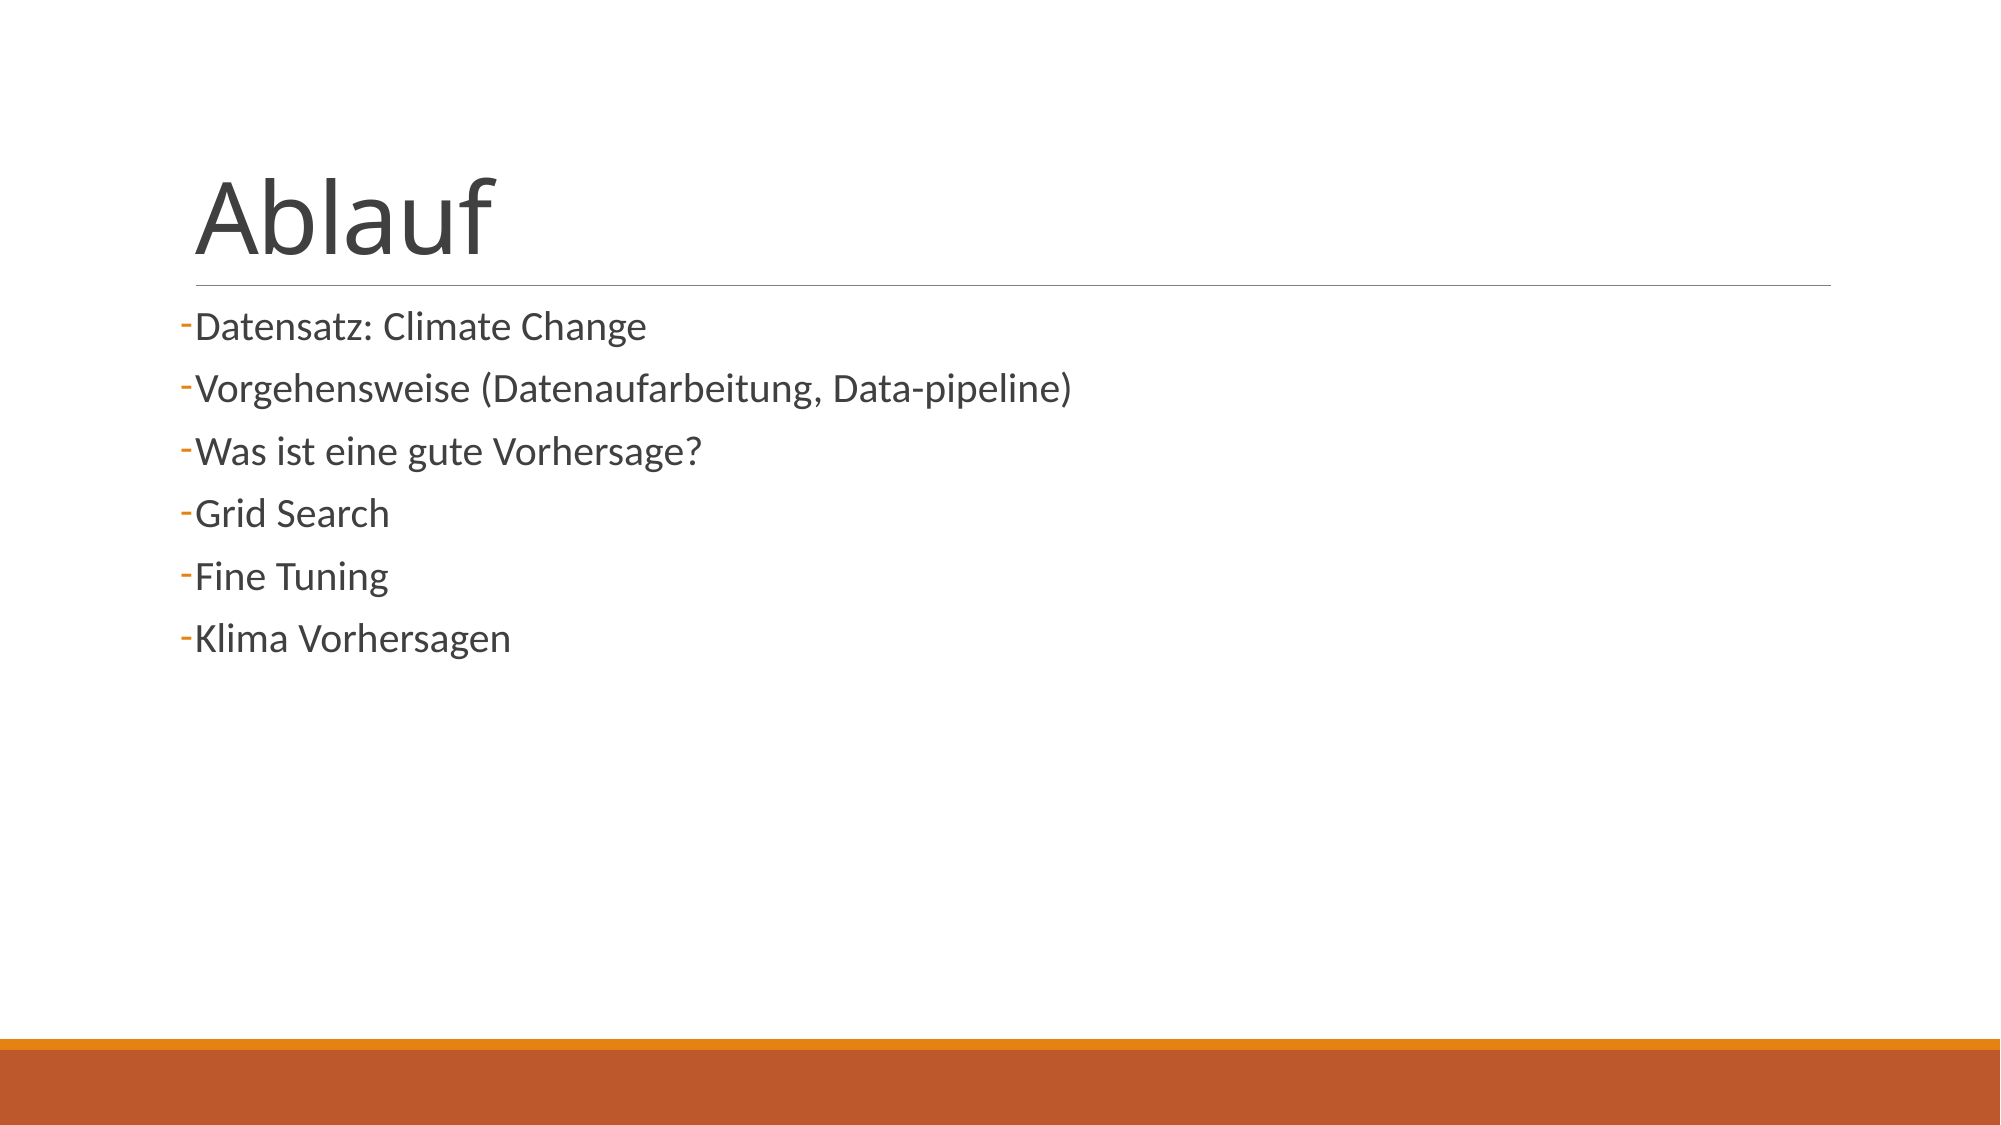

# Ablauf
Datensatz: Climate Change
Vorgehensweise (Datenaufarbeitung, Data-pipeline)
Was ist eine gute Vorhersage?
Grid Search
Fine Tuning
Klima Vorhersagen